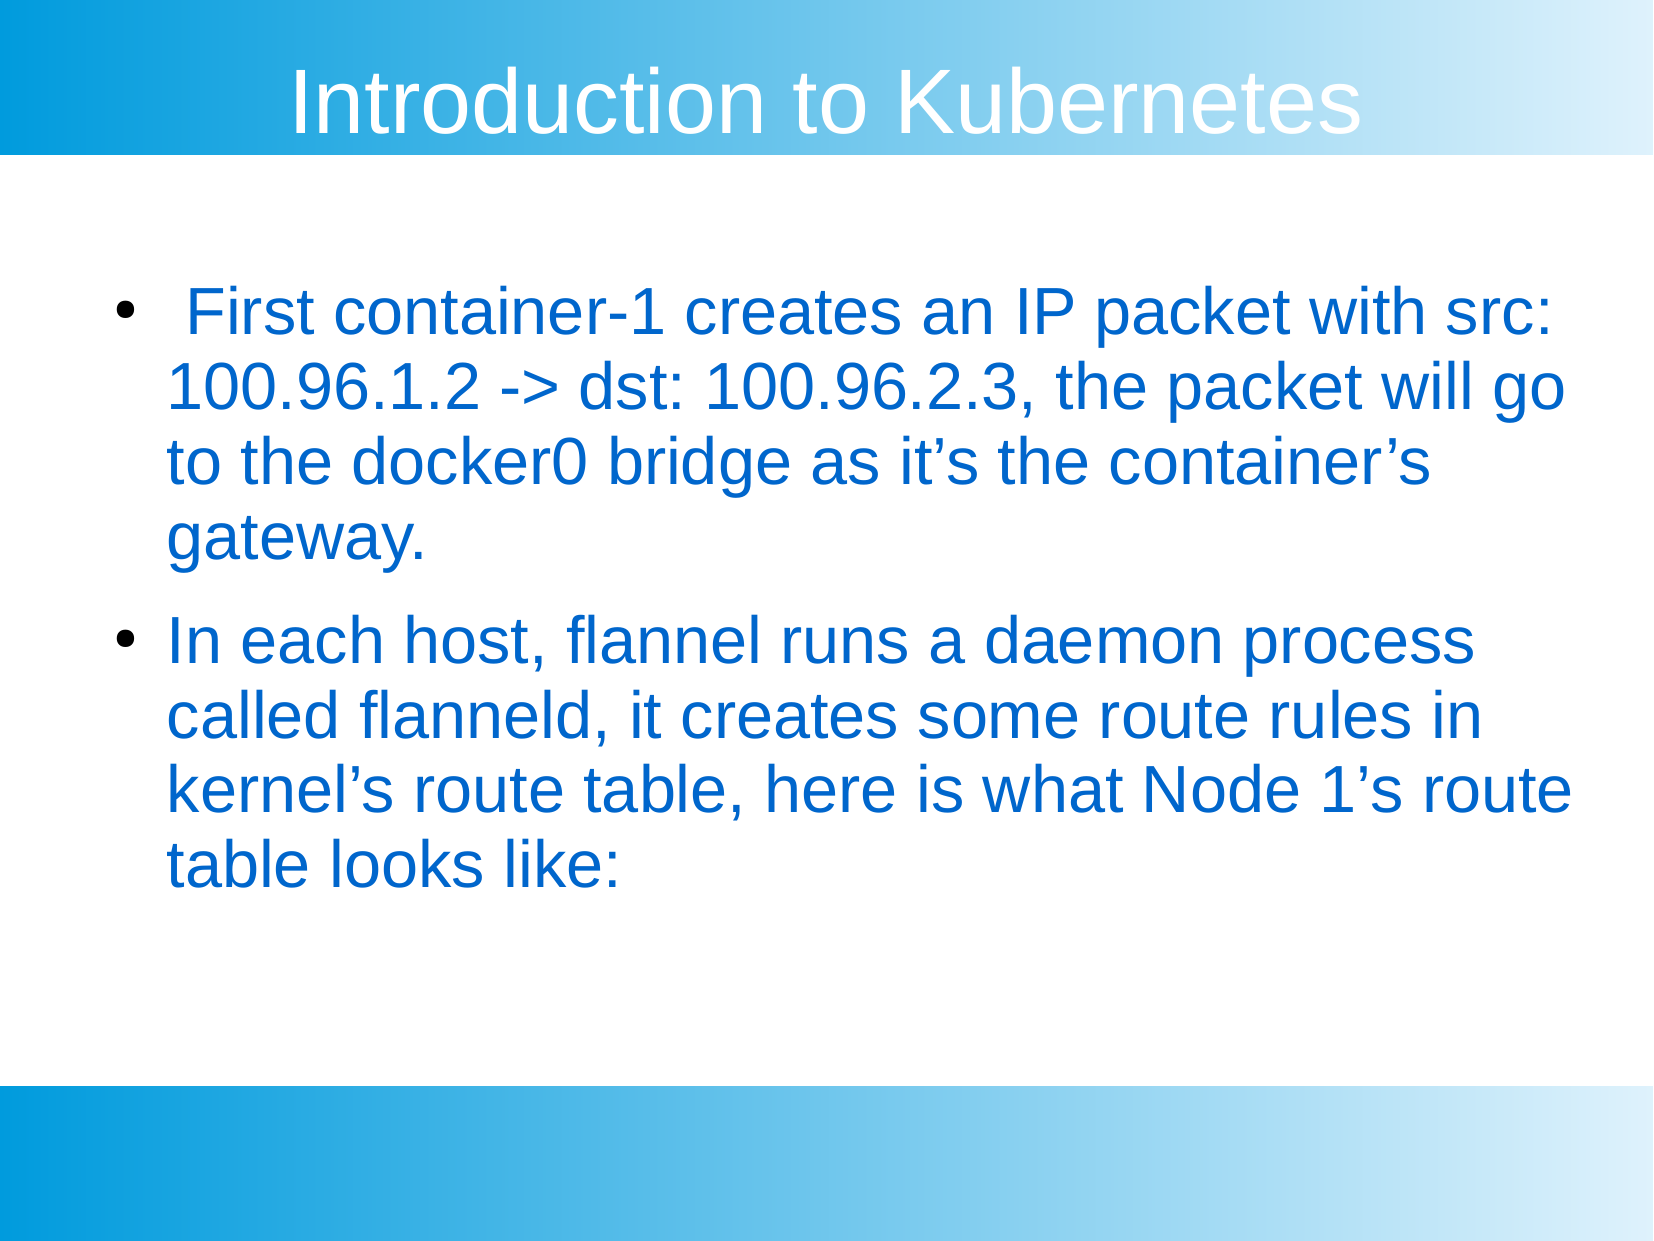

# Introduction to Kubernetes
 First container-1 creates an IP packet with src: 100.96.1.2 -> dst: 100.96.2.3, the packet will go to the docker0 bridge as it’s the container’s gateway.
In each host, flannel runs a daemon process called flanneld, it creates some route rules in kernel’s route table, here is what Node 1’s route table looks like: